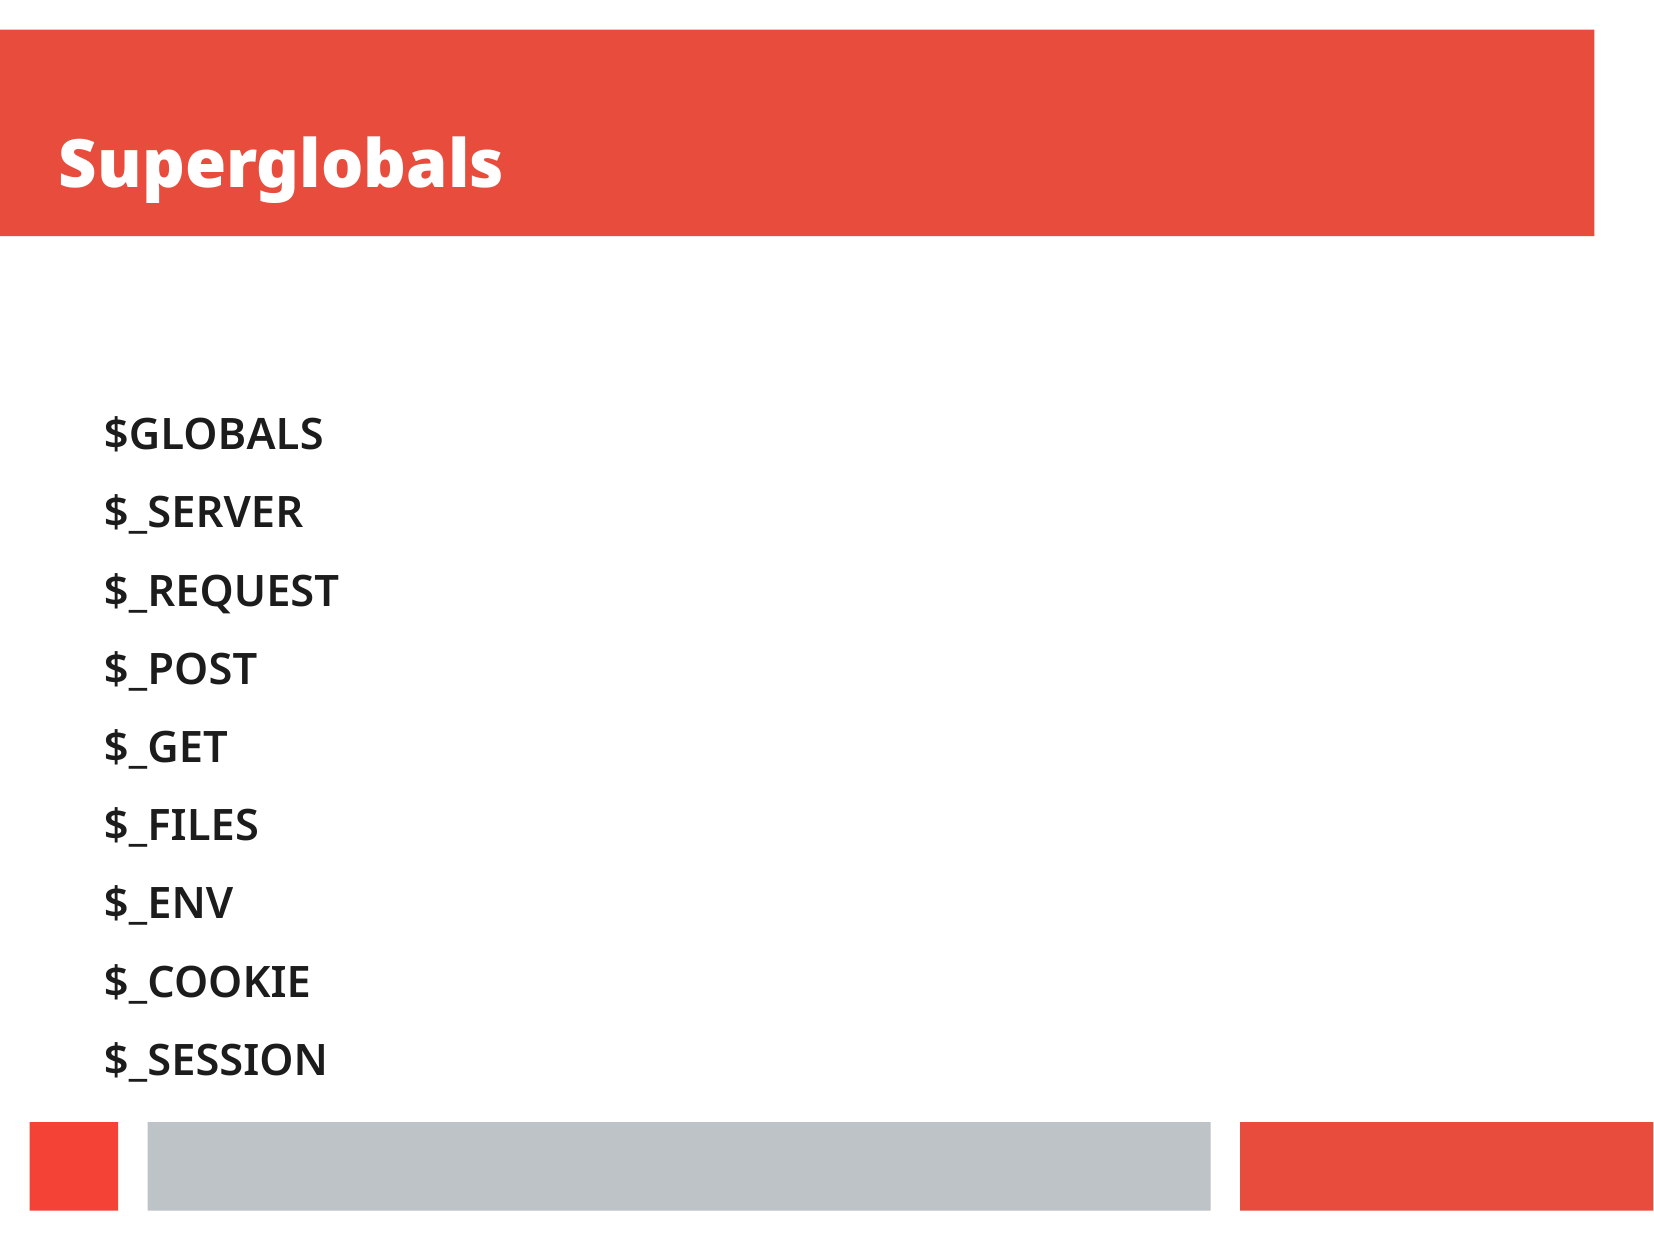

# Superglobals
 $GLOBALS
 $_SERVER
 $_REQUEST
 $_POST
 $_GET
 $_FILES
 $_ENV
 $_COOKIE
 $_SESSION